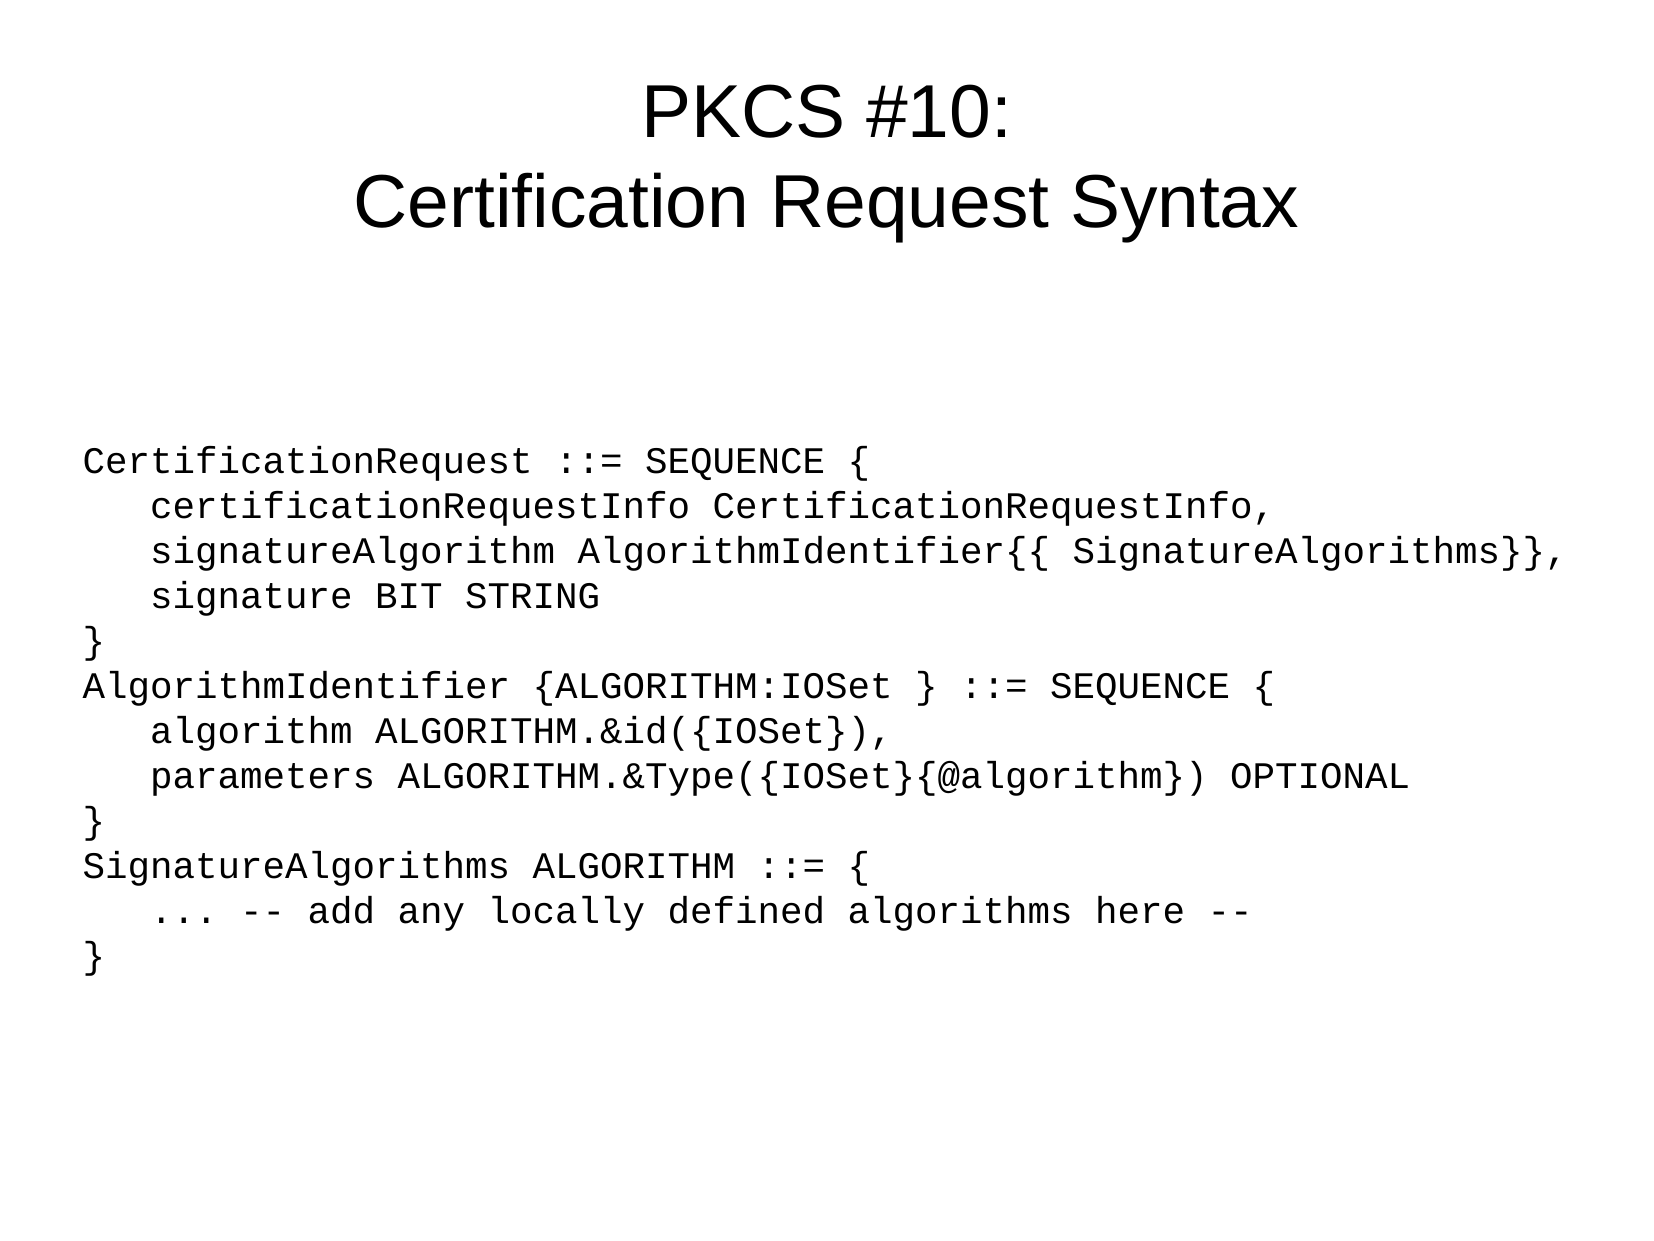

# PKCS #10: Certification Request Syntax
CertificationRequest ::= SEQUENCE {
 certificationRequestInfo CertificationRequestInfo,
 signatureAlgorithm AlgorithmIdentifier{{ SignatureAlgorithms}},
 signature BIT STRING
}
AlgorithmIdentifier {ALGORITHM:IOSet } ::= SEQUENCE {
 algorithm ALGORITHM.&id({IOSet}),
 parameters ALGORITHM.&Type({IOSet}{@algorithm}) OPTIONAL
}
SignatureAlgorithms ALGORITHM ::= {
 ... -- add any locally defined algorithms here --
}